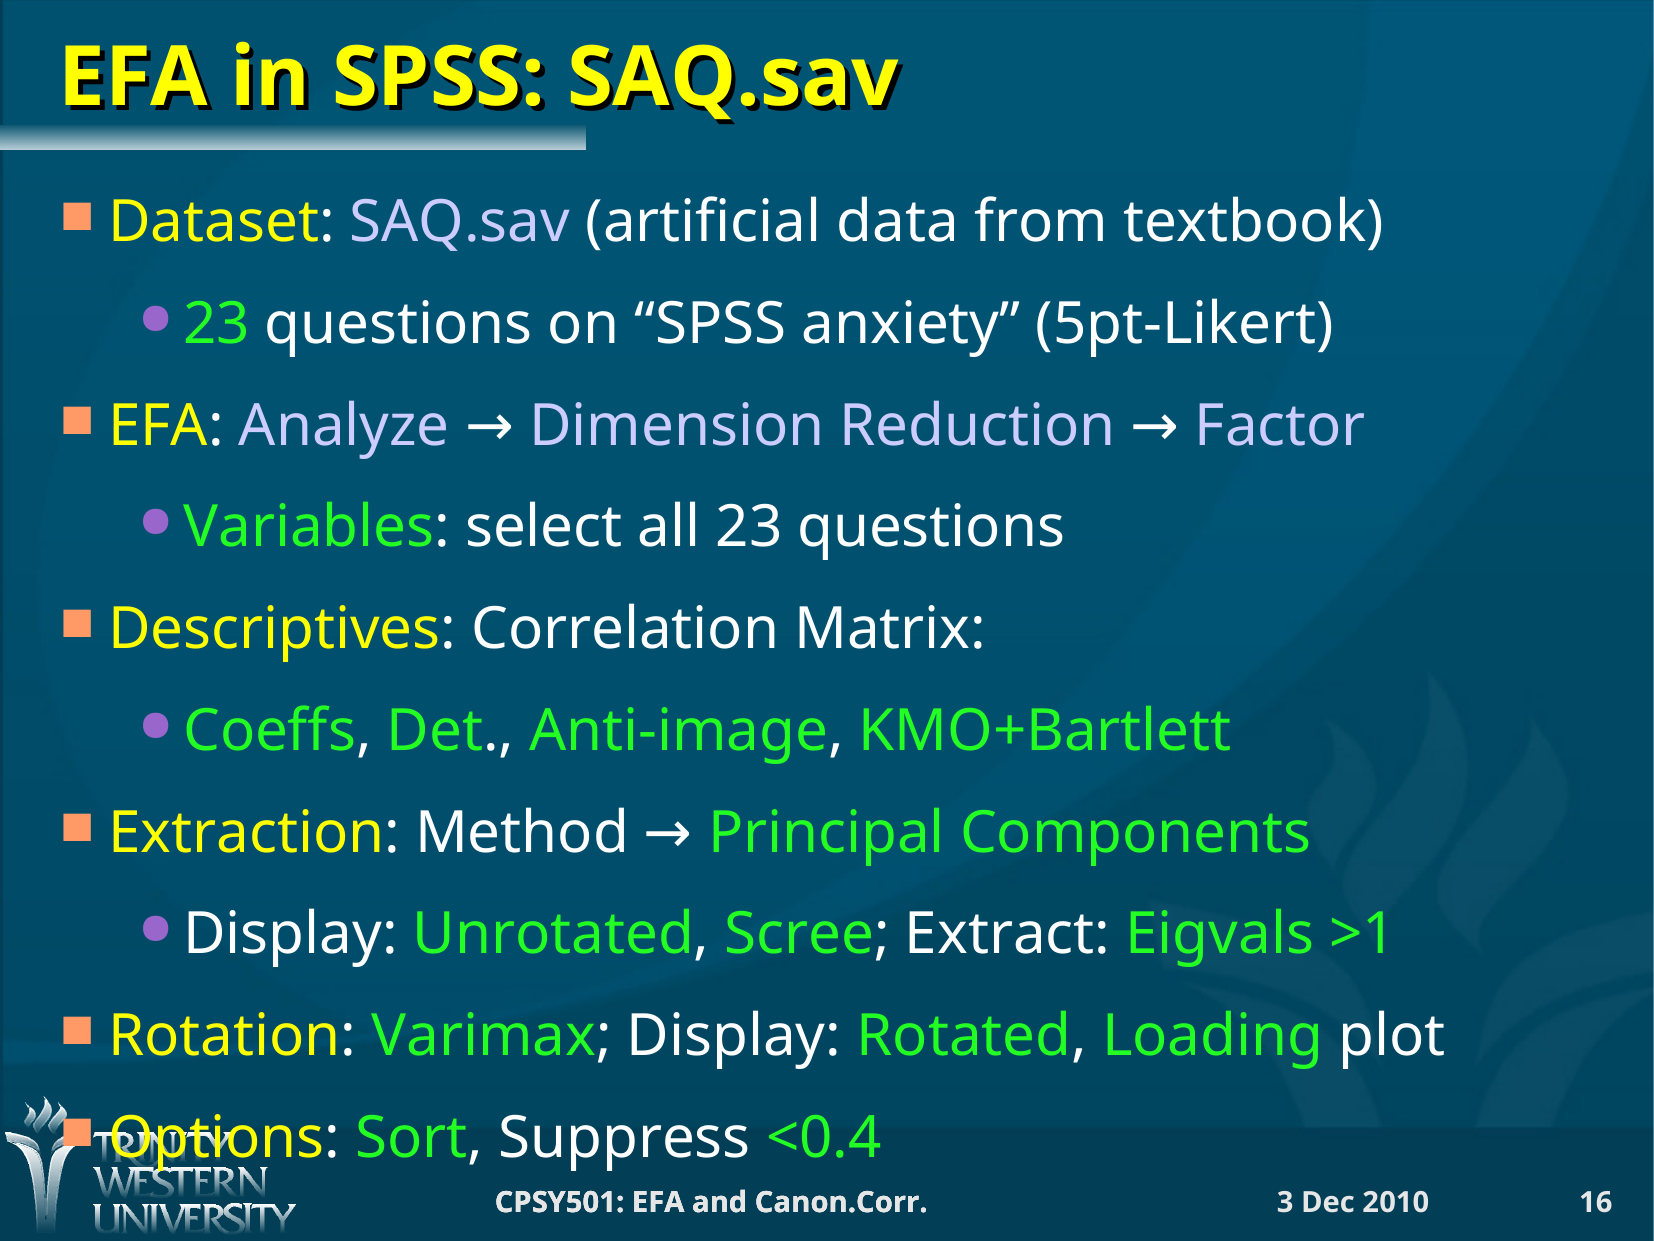

# EFA in SPSS: SAQ.sav
Dataset: SAQ.sav (artificial data from textbook)
23 questions on “SPSS anxiety” (5pt-Likert)
EFA: Analyze → Dimension Reduction → Factor
Variables: select all 23 questions
Descriptives: Correlation Matrix:
Coeffs, Det., Anti-image, KMO+Bartlett
Extraction: Method → Principal Components
Display: Unrotated, Scree; Extract: Eigvals >1
Rotation: Varimax; Display: Rotated, Loading plot
Options: Sort, Suppress <0.4
CPSY501: EFA and Canon.Corr.
3 Dec 2010
16